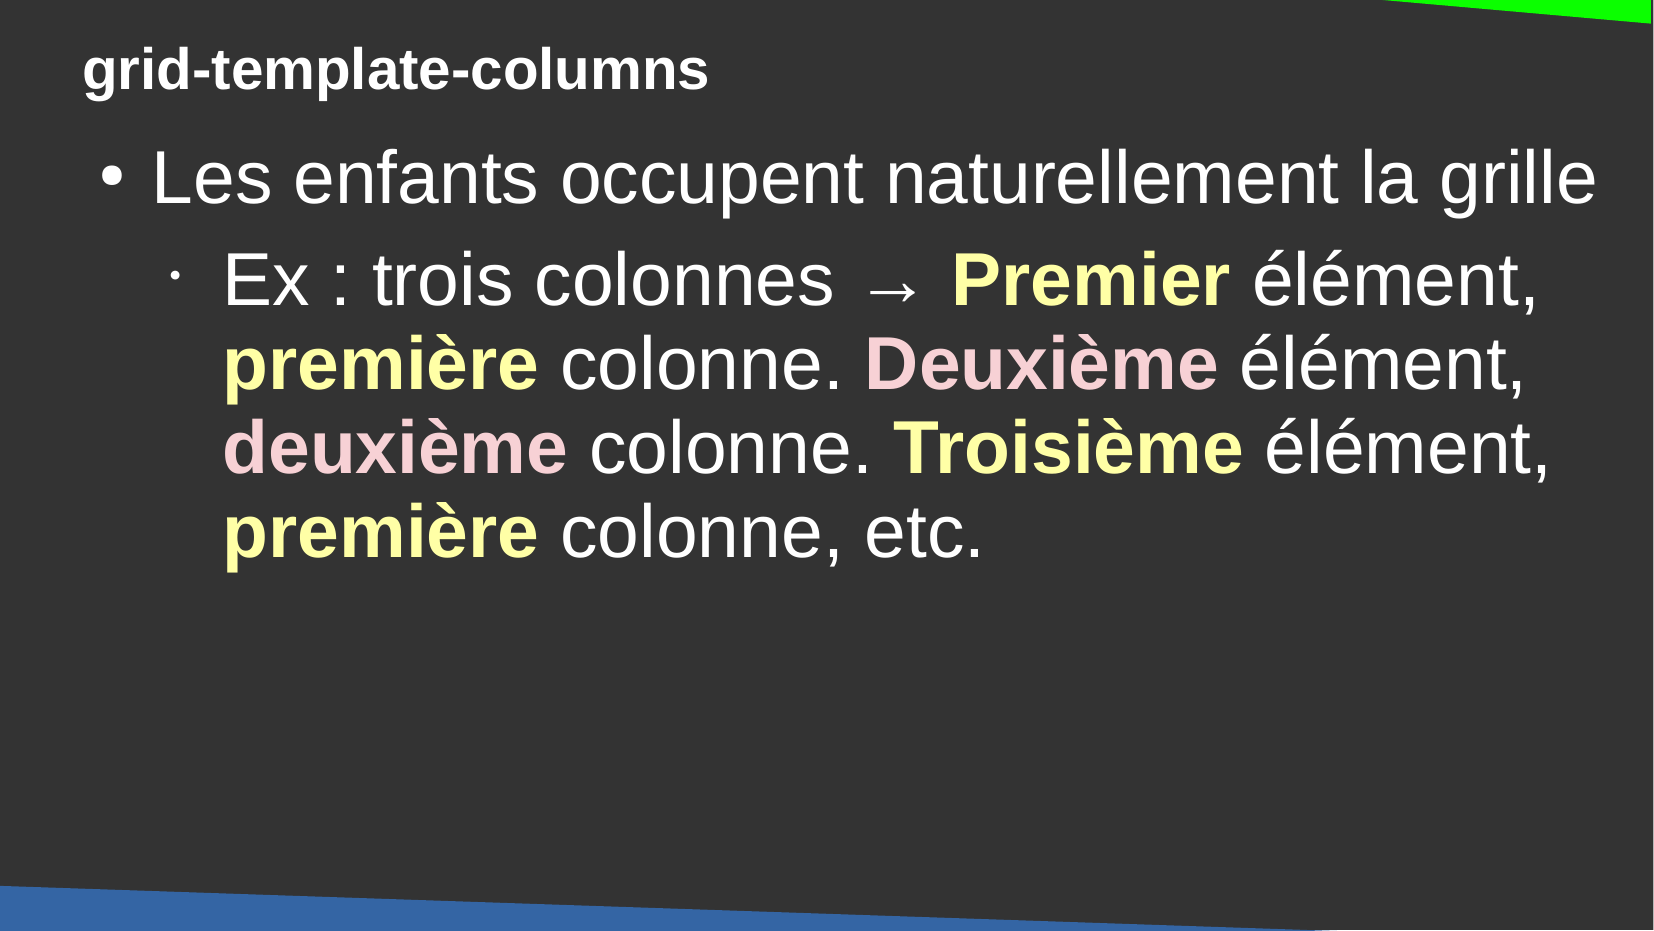

# grid-template-columns
Les enfants occupent naturellement la grille
Ex : trois colonnes → Premier élément, première colonne. Deuxième élément, deuxième colonne. Troisième élément, première colonne, etc.